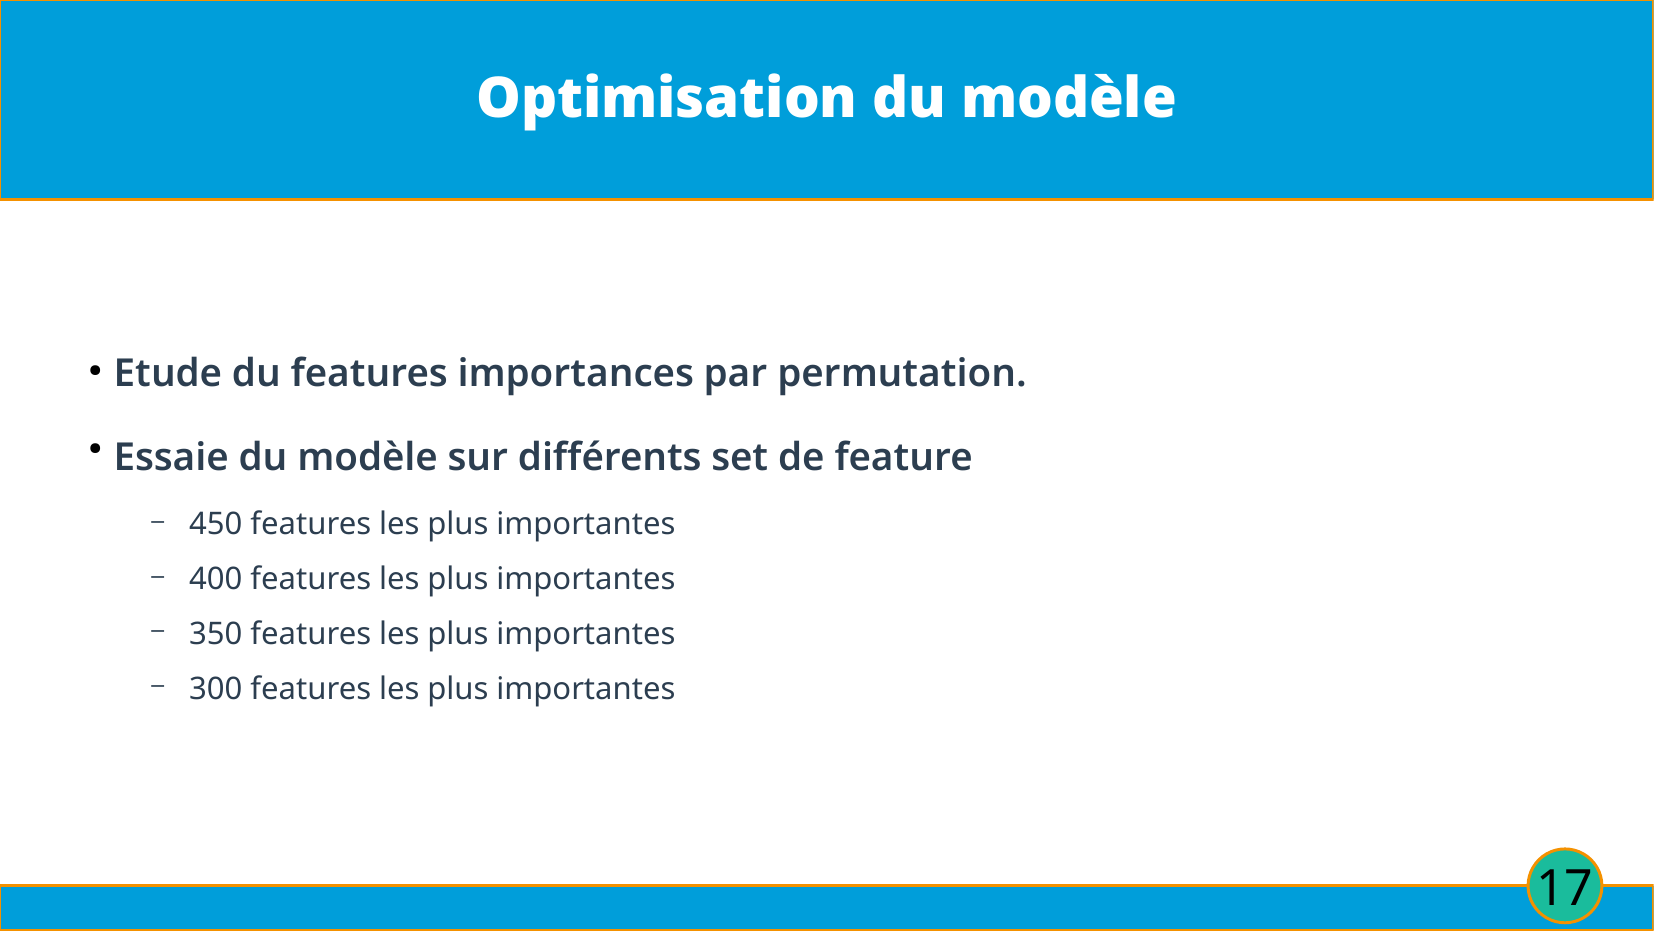

# Optimisation du modèle
Etude du features importances par permutation.
Essaie du modèle sur différents set de feature
450 features les plus importantes
400 features les plus importantes
350 features les plus importantes
300 features les plus importantes